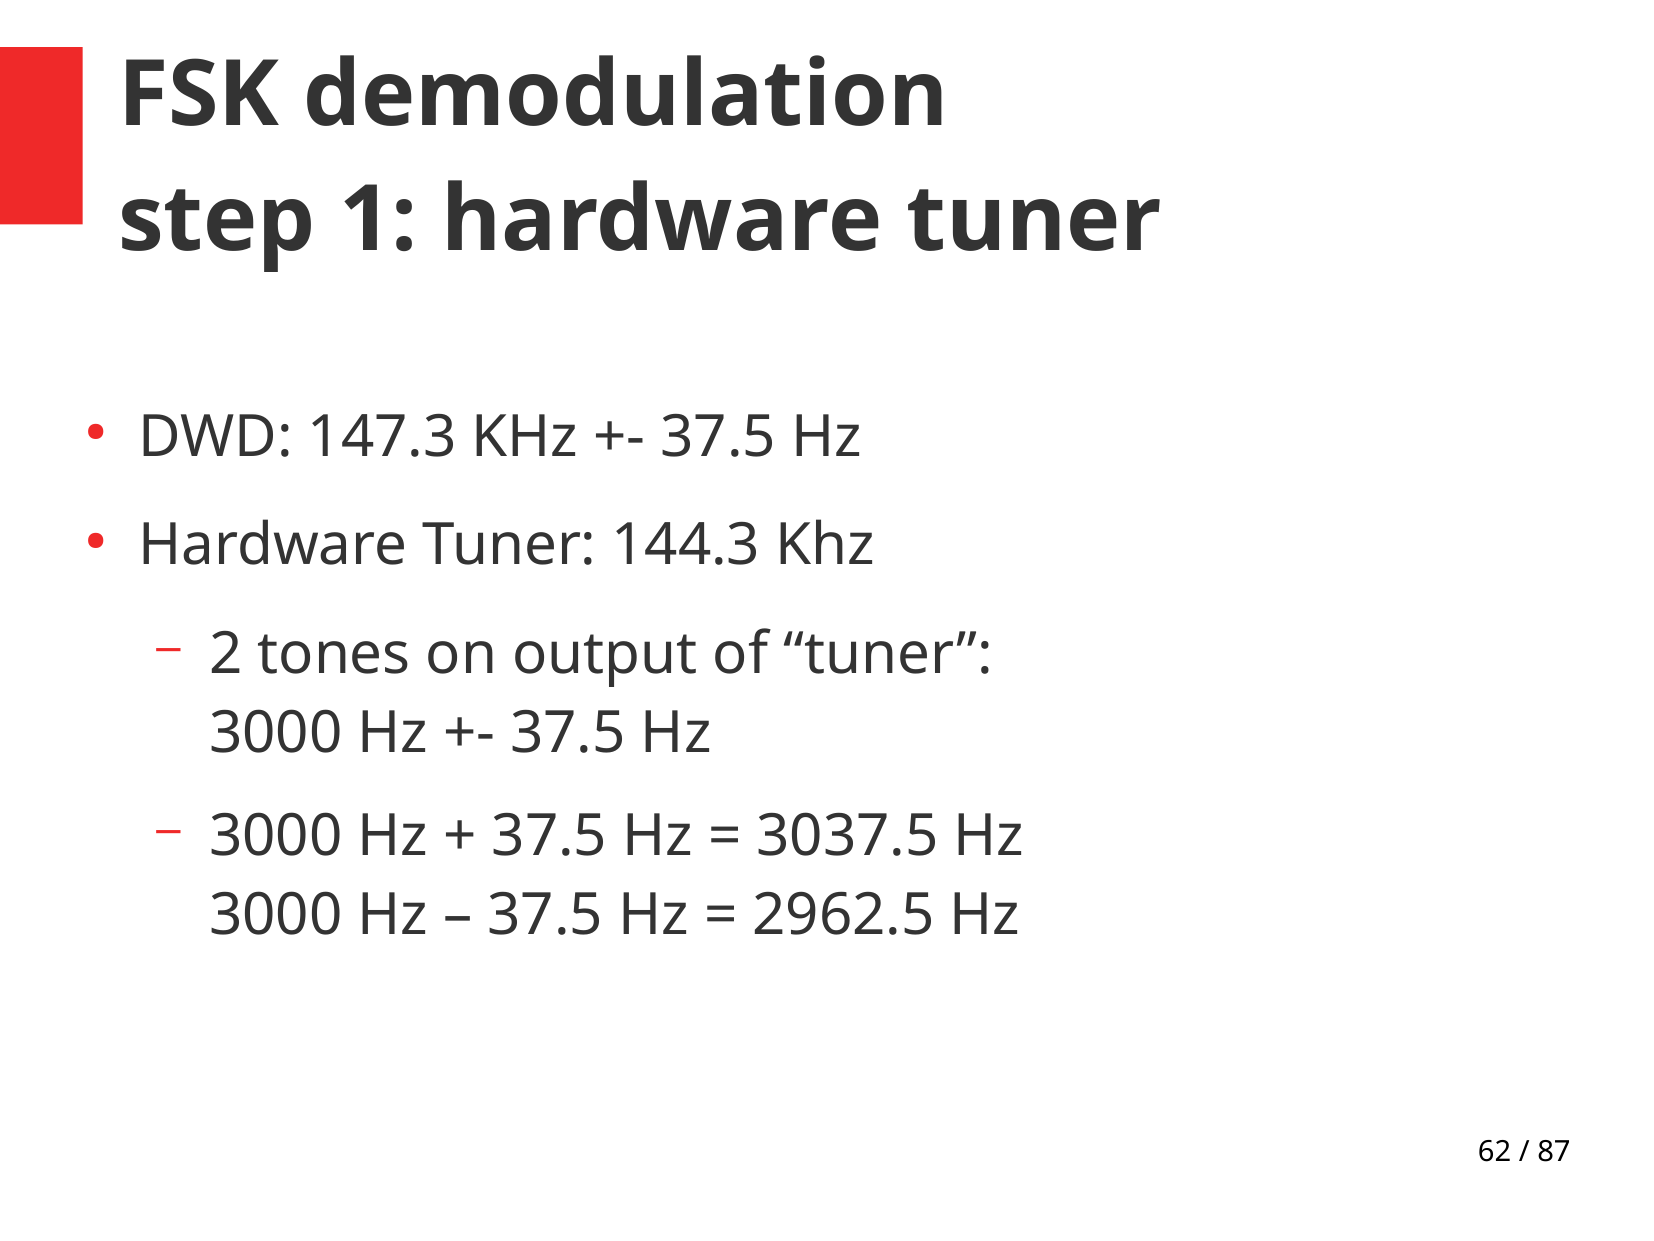

# FSK demodulation step 1: hardware tuner
DWD: 147.3 KHz +- 37.5 Hz
Hardware Tuner: 144.3 Khz
2 tones on output of “tuner”:
3000 Hz +- 37.5 Hz
3000 Hz + 37.5 Hz = 3037.5 Hz
3000 Hz – 37.5 Hz = 2962.5 Hz
62